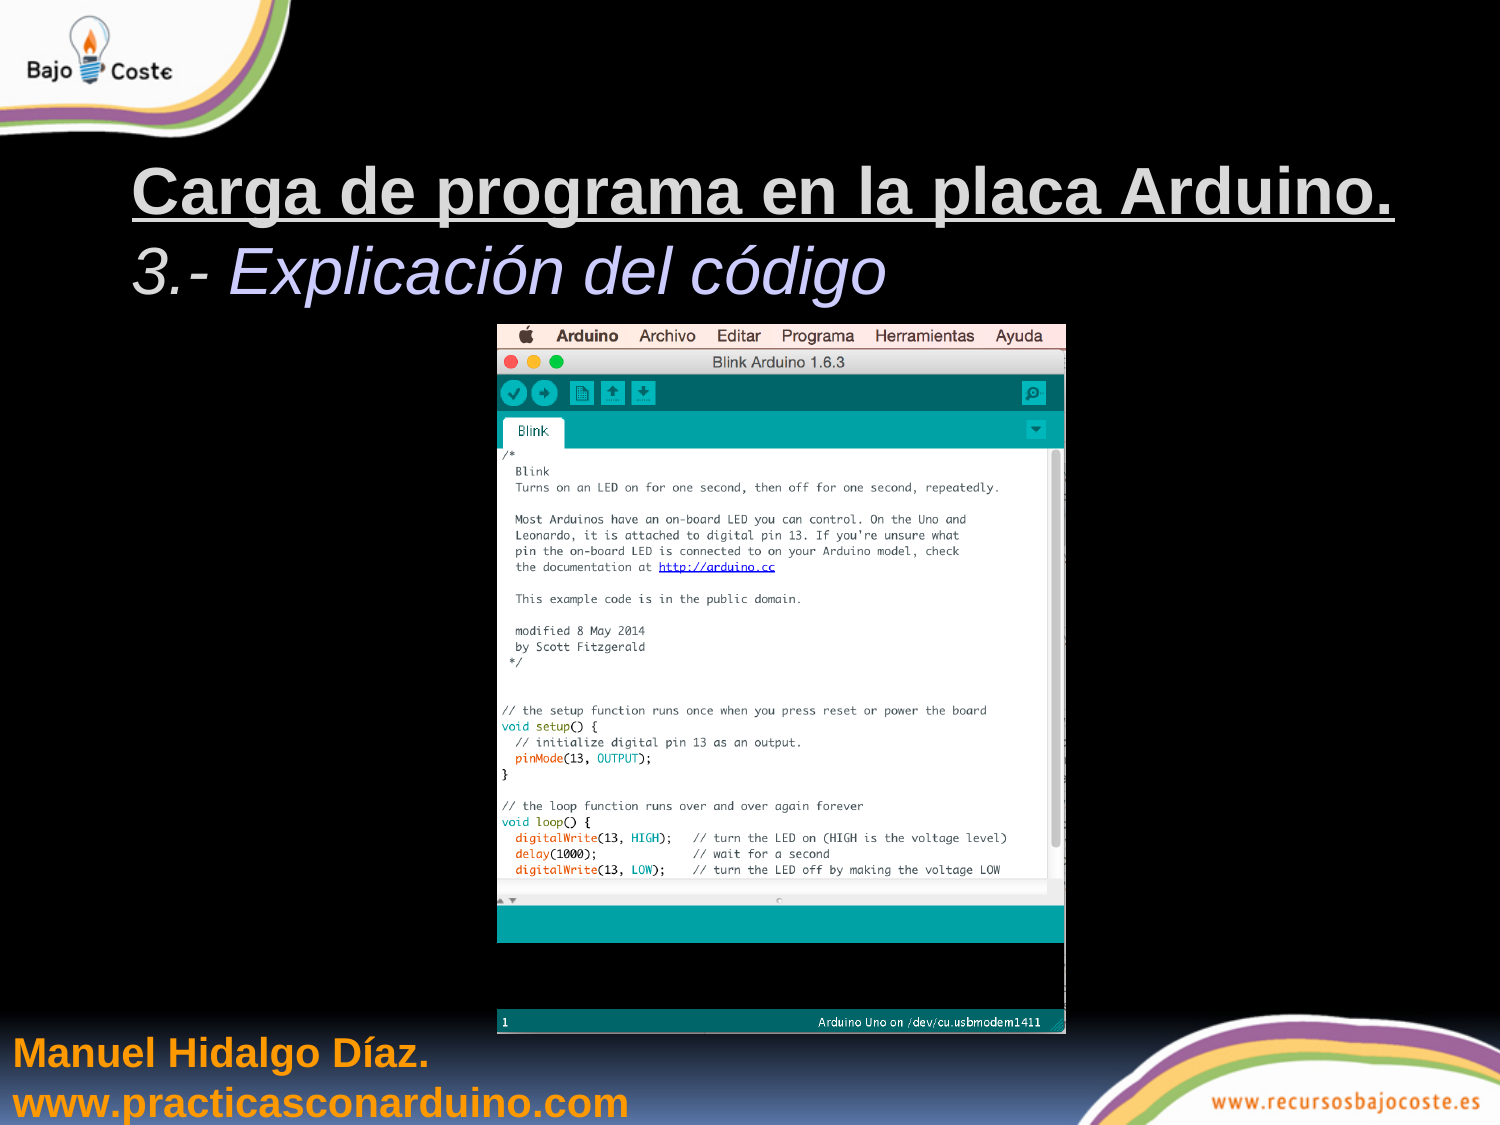

Carga de programa en la placa Arduino.
3.- Explicación del código
Manuel Hidalgo Díaz.
www.practicasconarduino.com